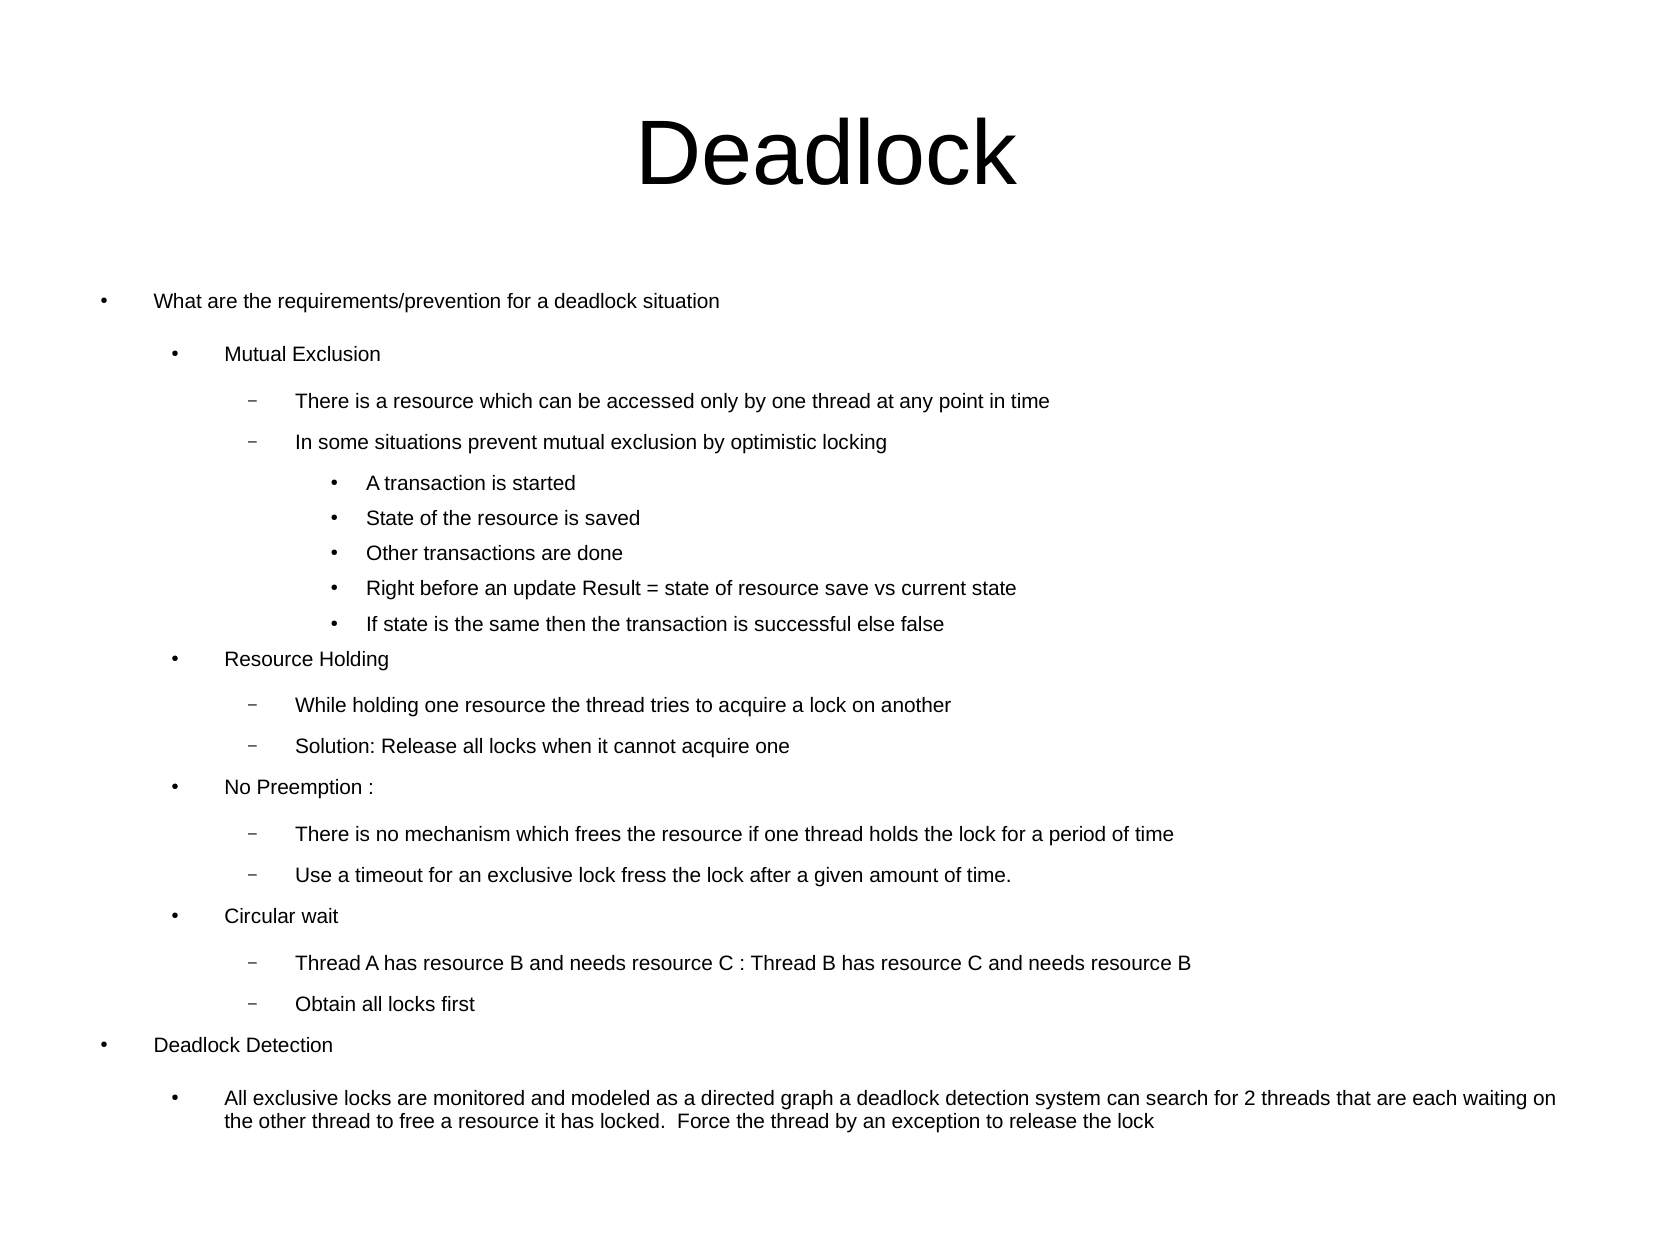

# Deadlock
What are the requirements/prevention for a deadlock situation
Mutual Exclusion
There is a resource which can be accessed only by one thread at any point in time
In some situations prevent mutual exclusion by optimistic locking
A transaction is started
State of the resource is saved
Other transactions are done
Right before an update Result = state of resource save vs current state
If state is the same then the transaction is successful else false
Resource Holding
While holding one resource the thread tries to acquire a lock on another
Solution: Release all locks when it cannot acquire one
No Preemption :
There is no mechanism which frees the resource if one thread holds the lock for a period of time
Use a timeout for an exclusive lock fress the lock after a given amount of time.
Circular wait
Thread A has resource B and needs resource C : Thread B has resource C and needs resource B
Obtain all locks first
Deadlock Detection
All exclusive locks are monitored and modeled as a directed graph a deadlock detection system can search for 2 threads that are each waiting on the other thread to free a resource it has locked. Force the thread by an exception to release the lock